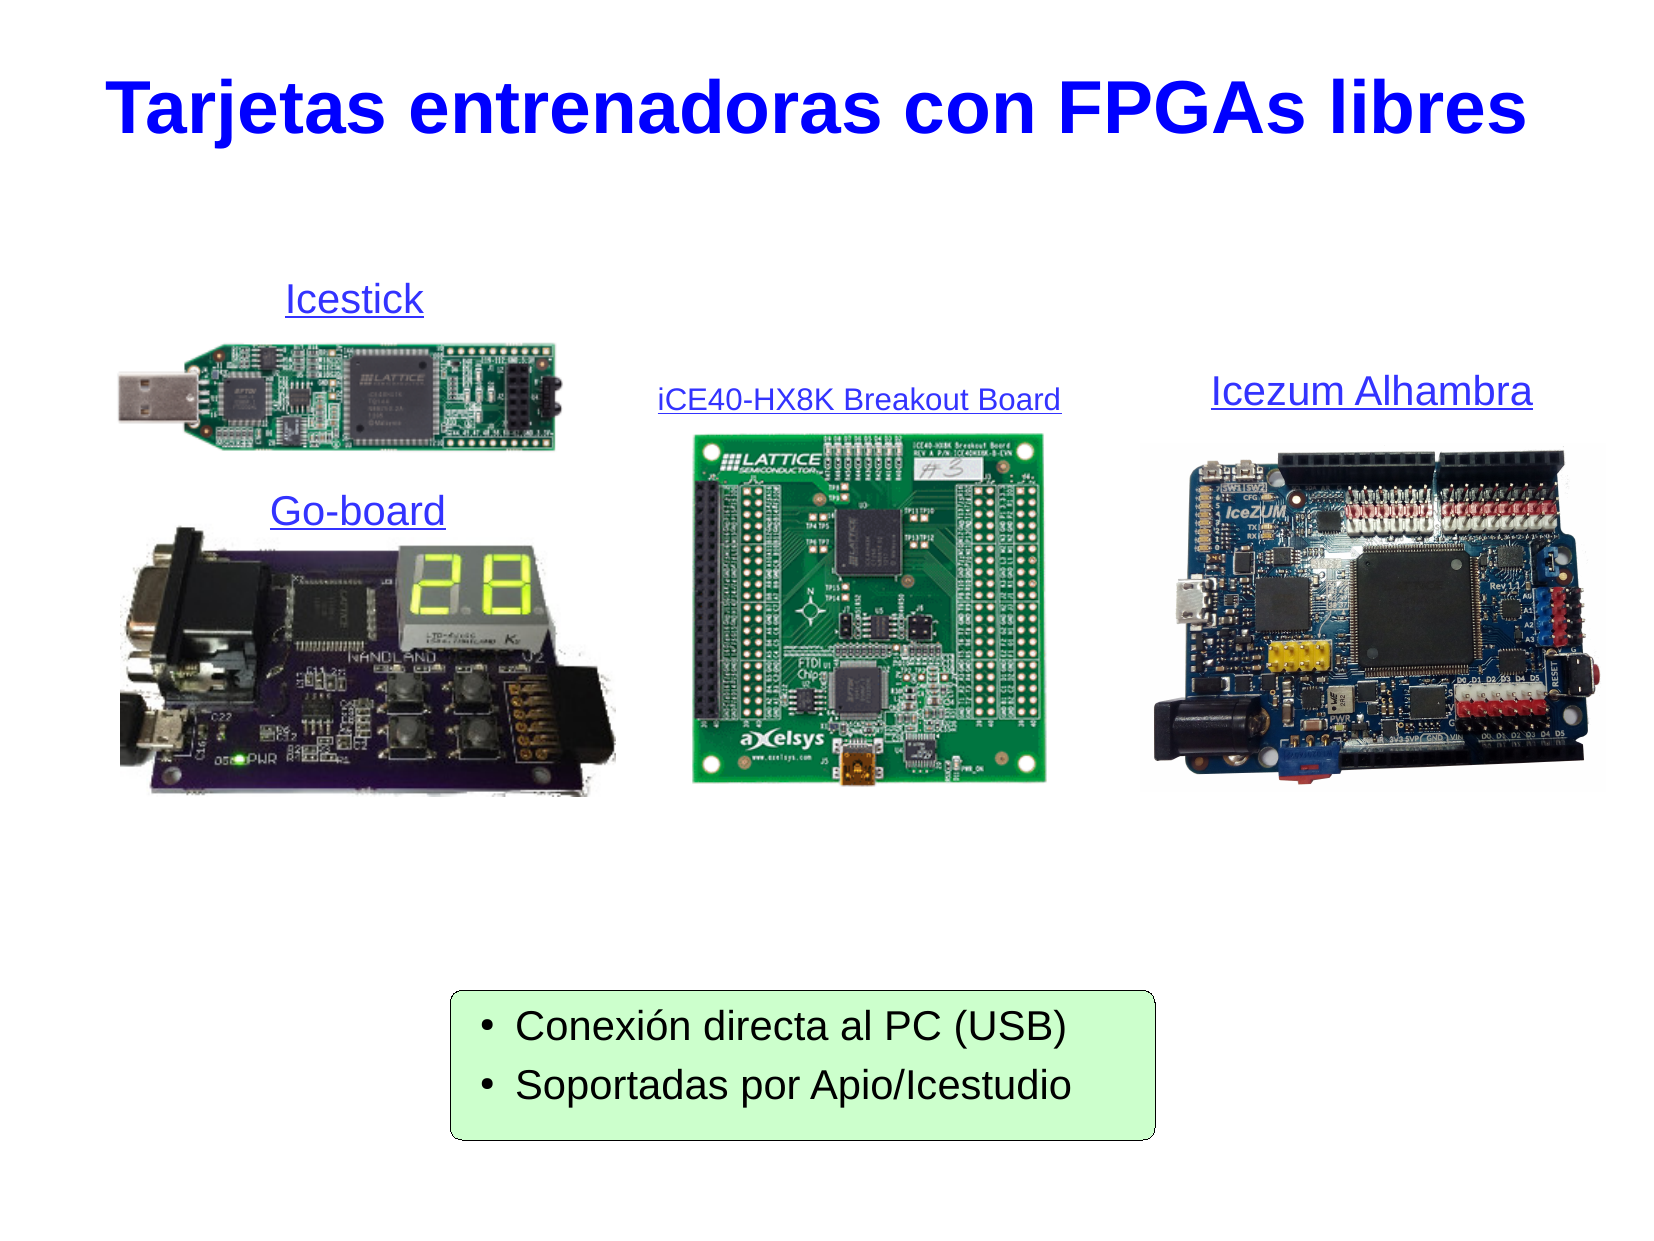

Tarjetas entrenadoras con FPGAs libres
Icestick
Icezum Alhambra
iCE40-HX8K Breakout Board
Go-board
Conexión directa al PC (USB)
Soportadas por Apio/Icestudio